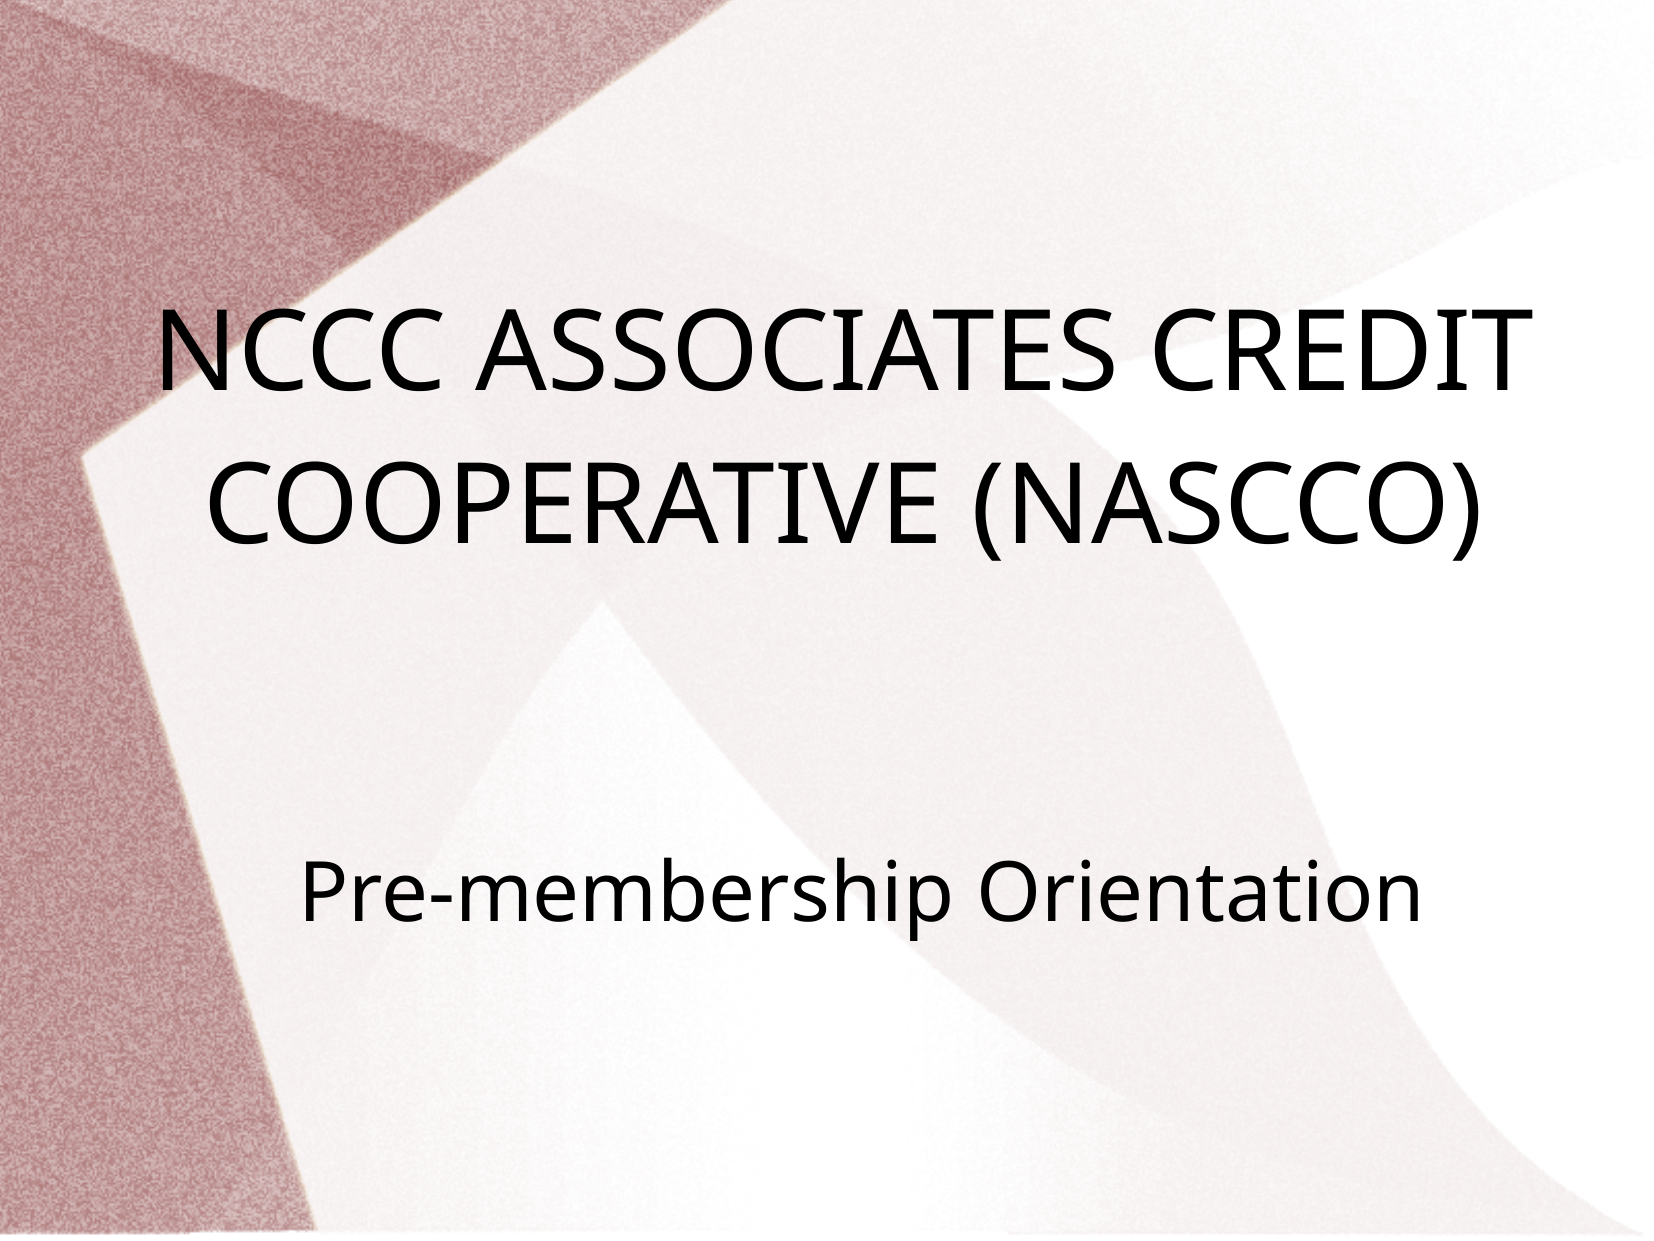

NCCC ASSOCIATES CREDIT COOPERATIVE (NASCCO)
Pre-membership Orientation